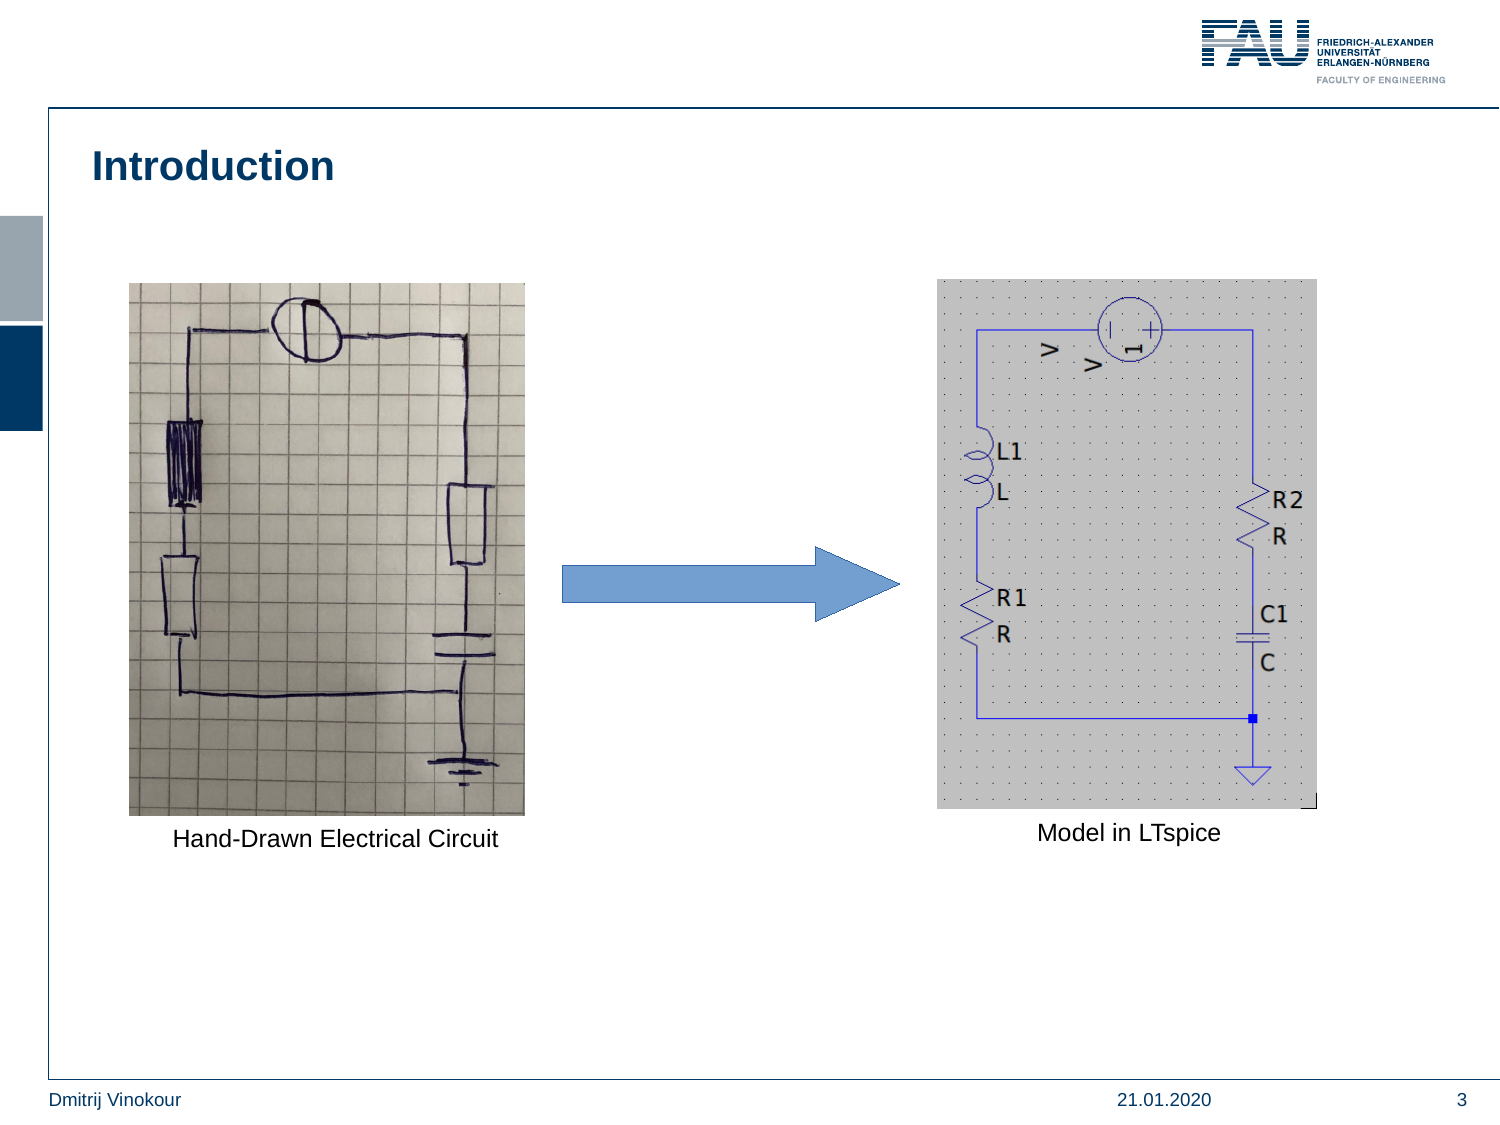

Introduction
Model in LTspice
Hand-Drawn Electrical Circuit
21.01.2020
Dmitrij Vinokour